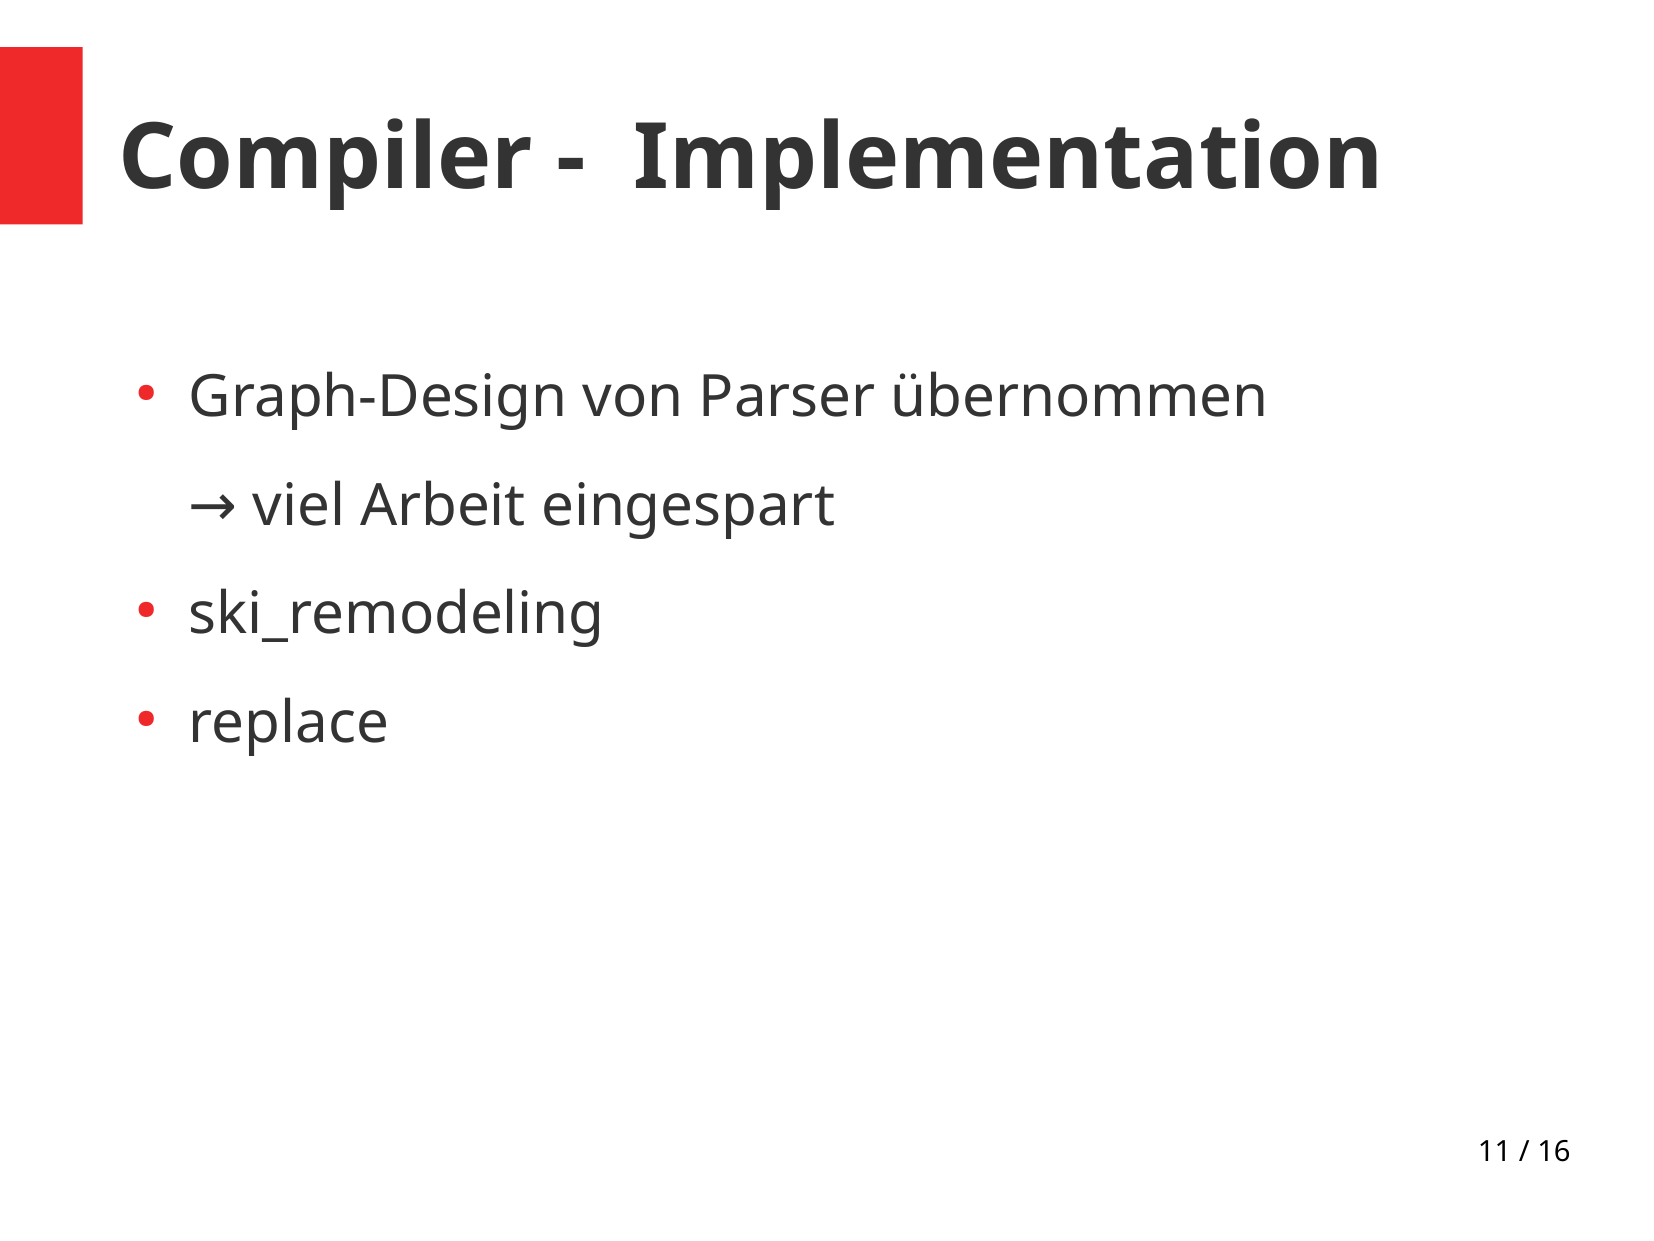

# Compiler - Implementation
Graph-Design von Parser übernommen
→ viel Arbeit eingespart
ski_remodeling
replace
11